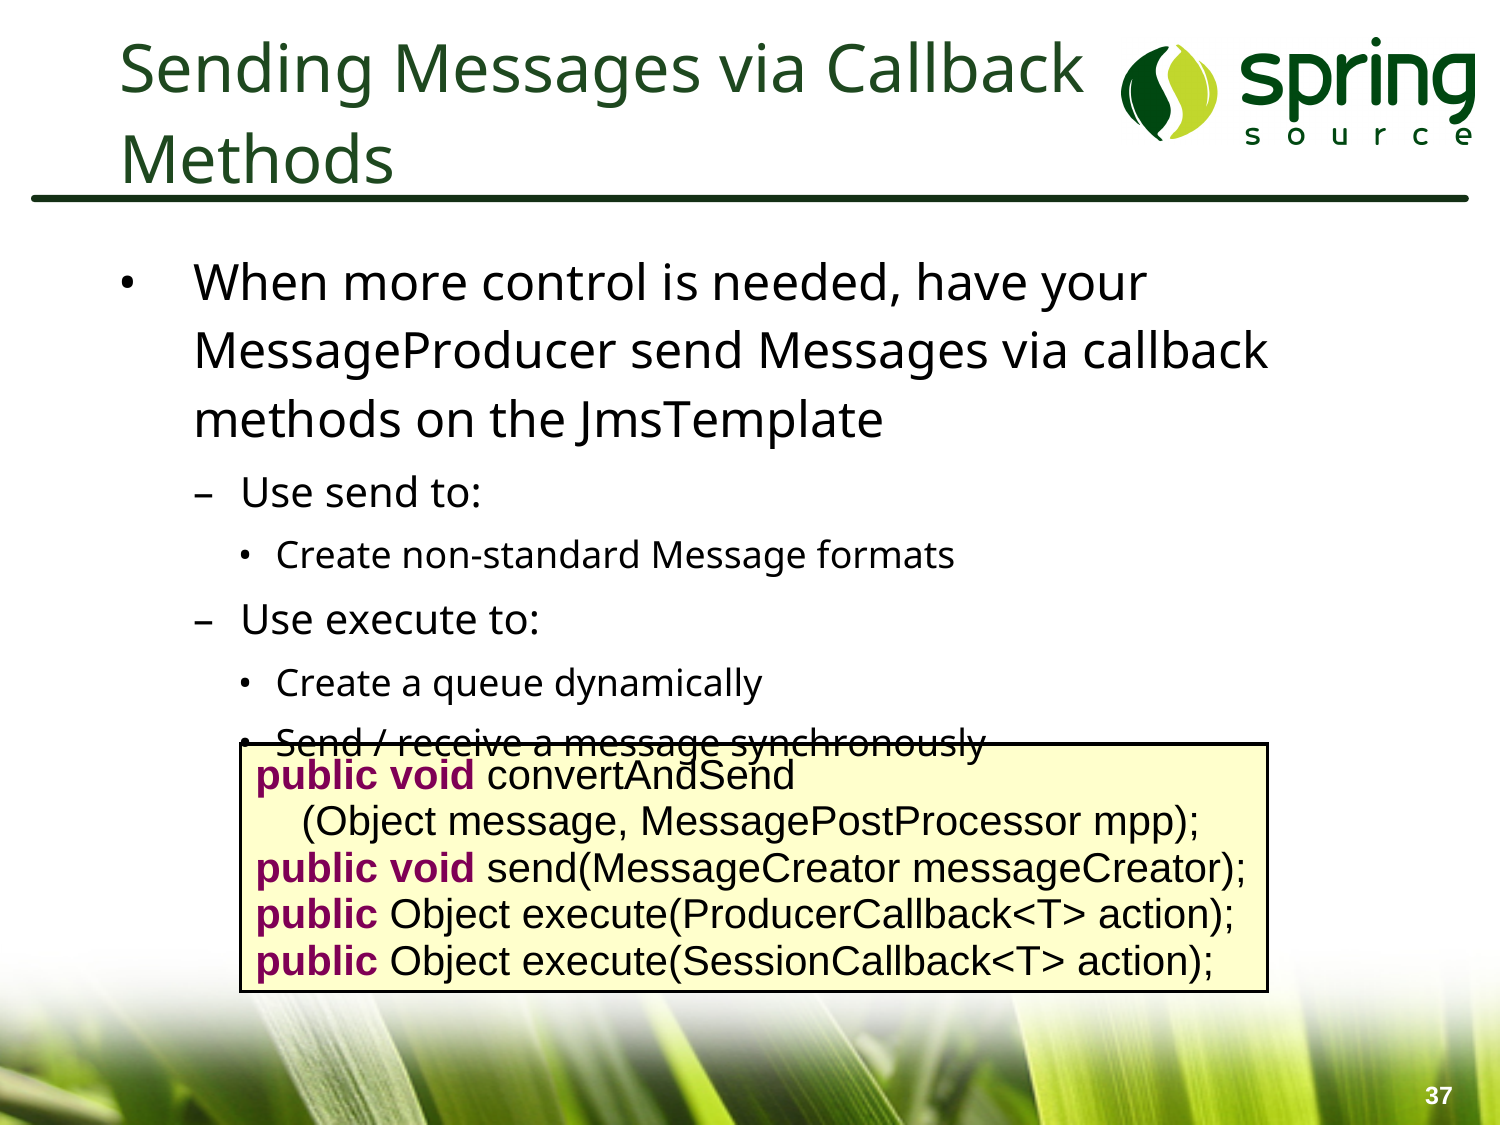

# Sending Messages via Callback Methods
When more control is needed, have your MessageProducer send Messages via callback methods on the JmsTemplate
Use send to:
Create non-standard Message formats
Use execute to:
Create a queue dynamically
Send / receive a message synchronously
public void convertAndSend
 (Object message, MessagePostProcessor mpp);
public void send(MessageCreator messageCreator);
public Object execute(ProducerCallback<T> action);
public Object execute(SessionCallback<T> action);